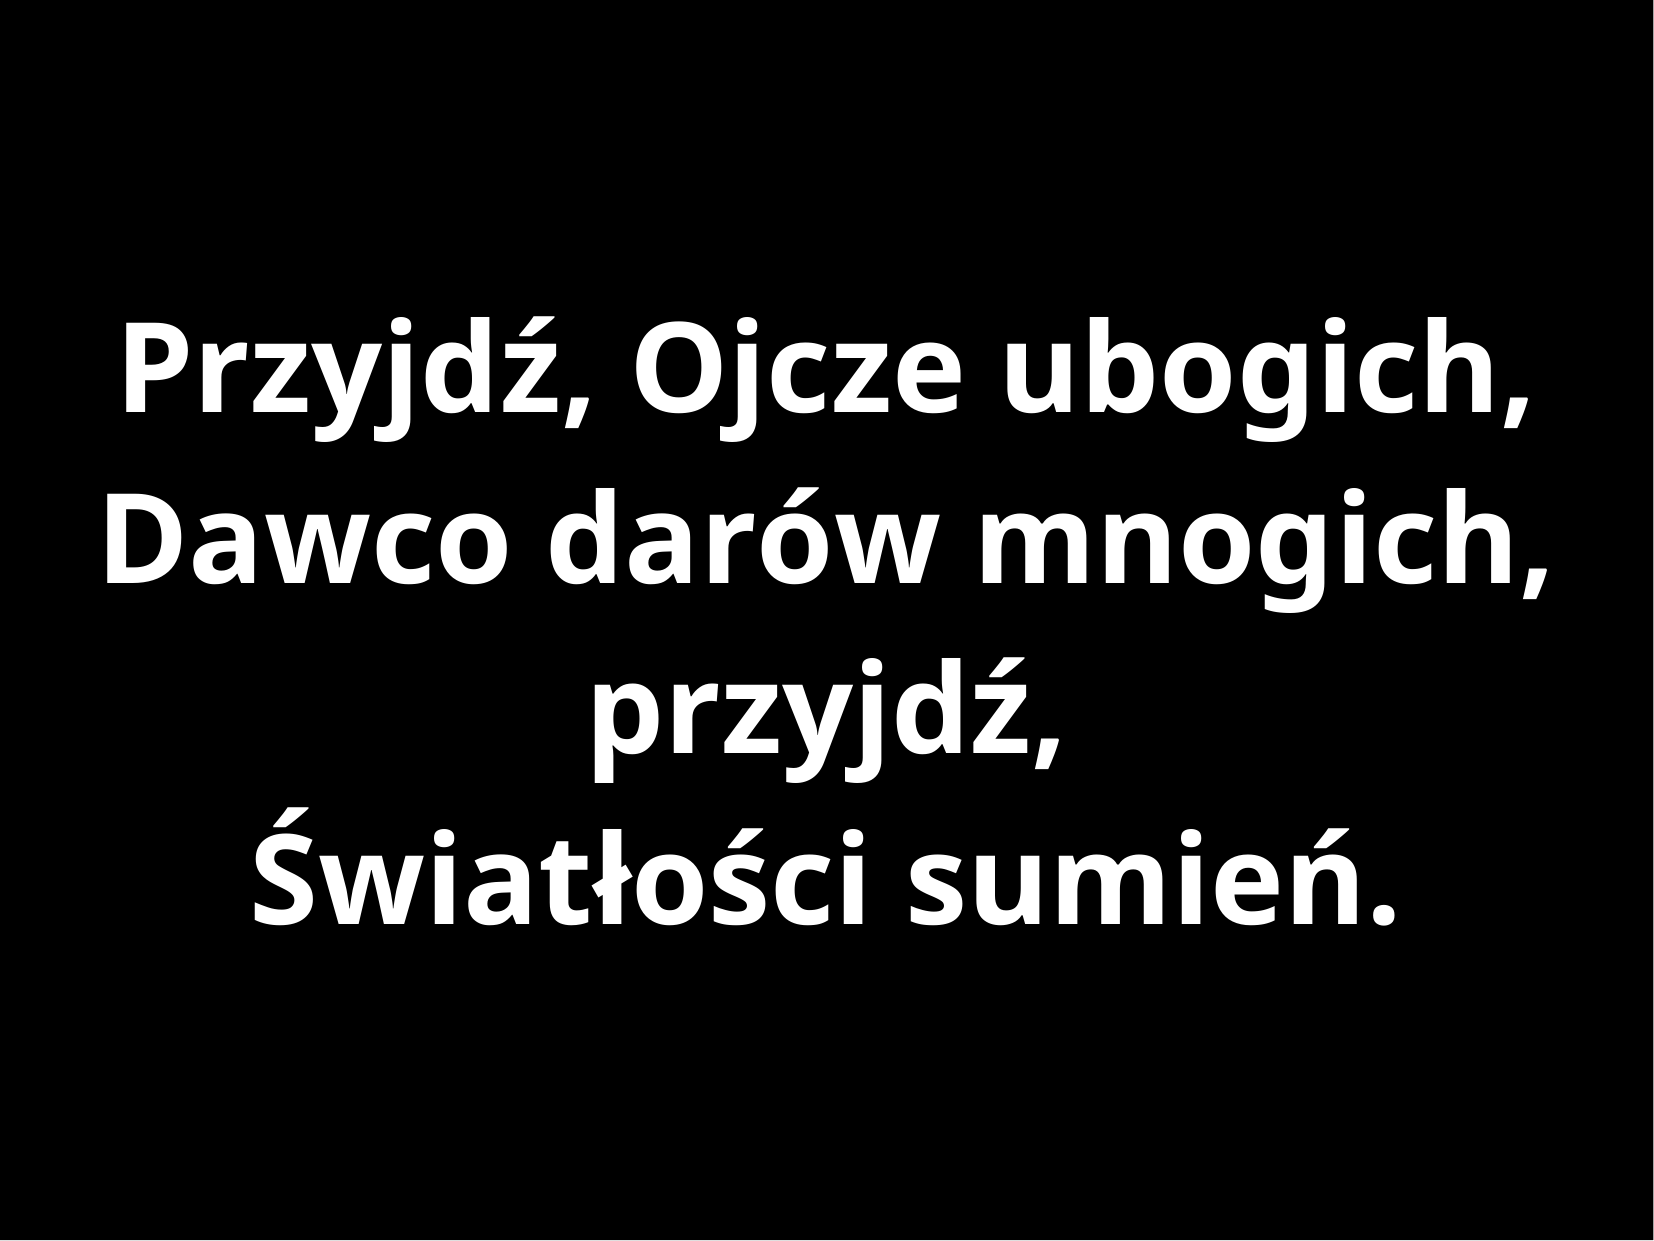

# Przyjdź, Ojcze ubogich, Dawco darów mnogich, przyjdź, Światłości sumień.